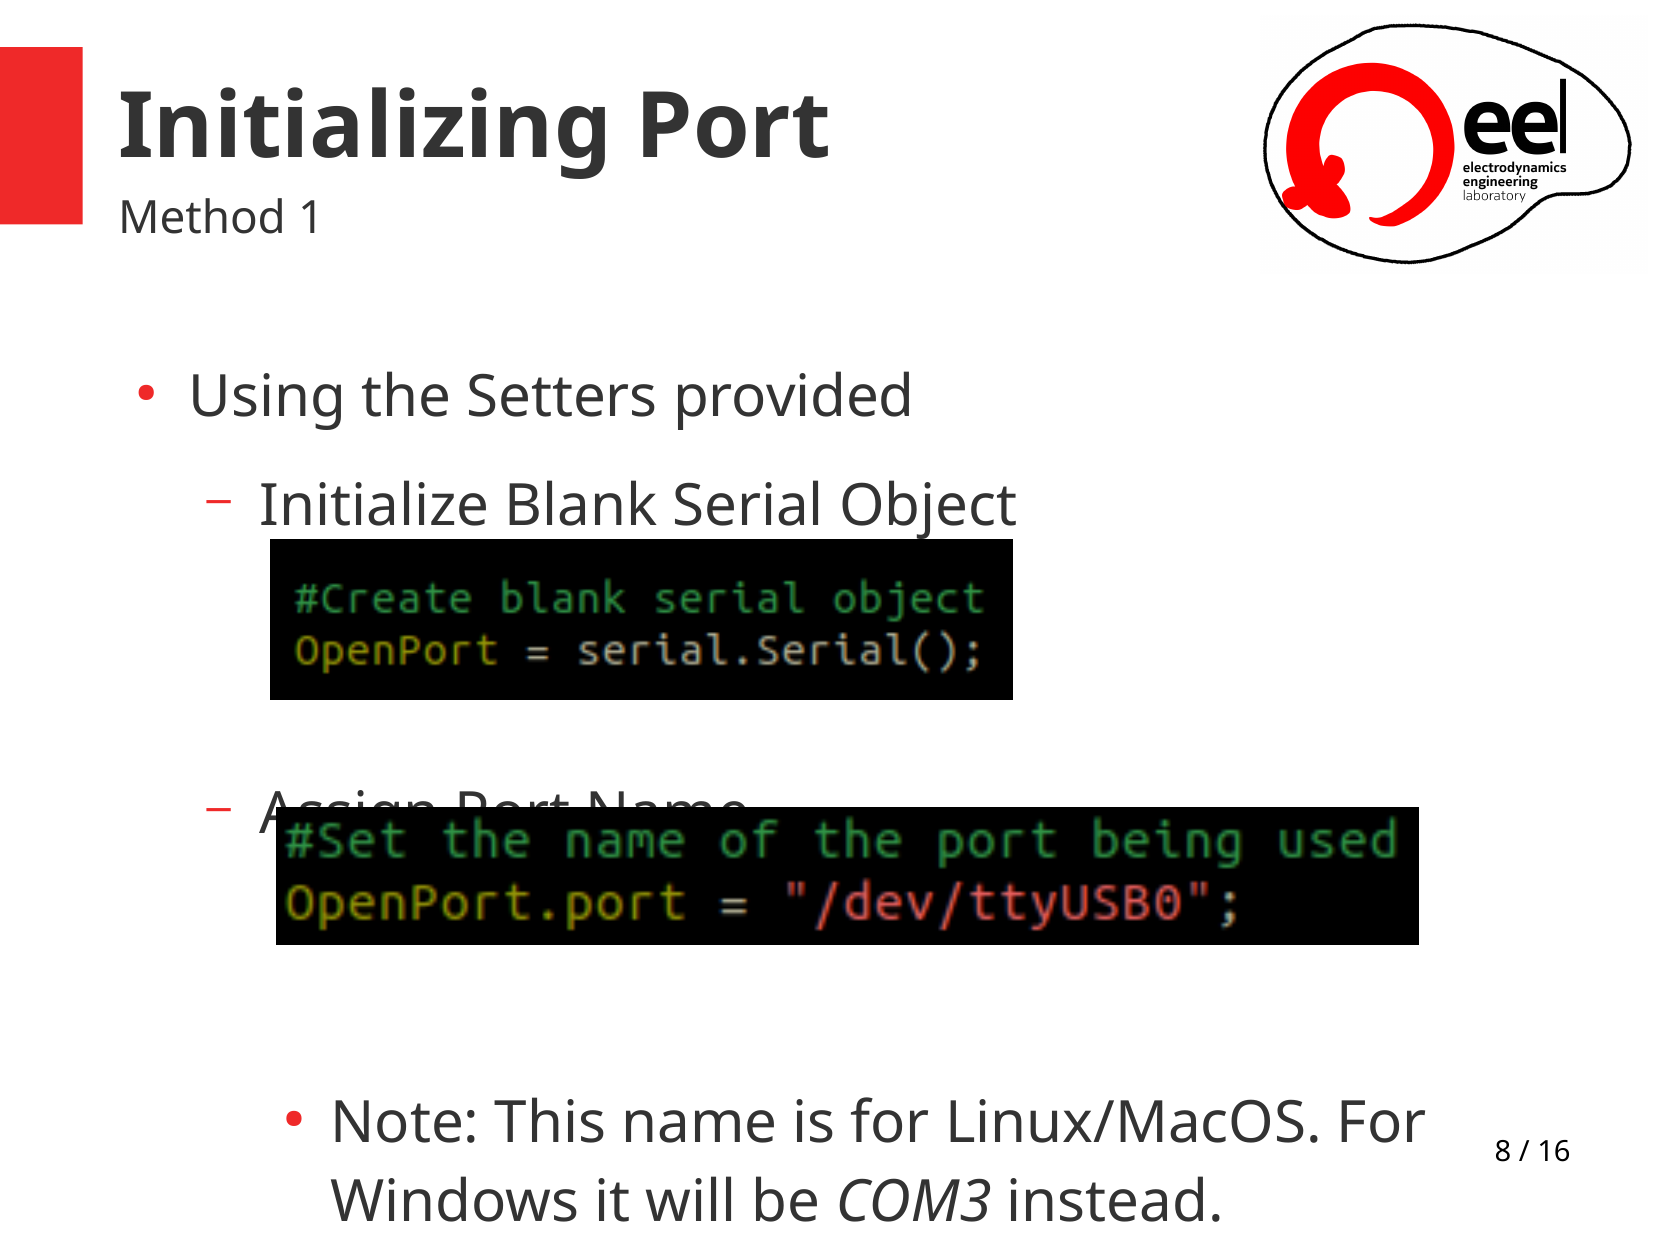

# Initializing Port Method 1
Using the Setters provided
Initialize Blank Serial Object
Assign Port Name
Note: This name is for Linux/MacOS. For Windows it will be COM3 instead.
8